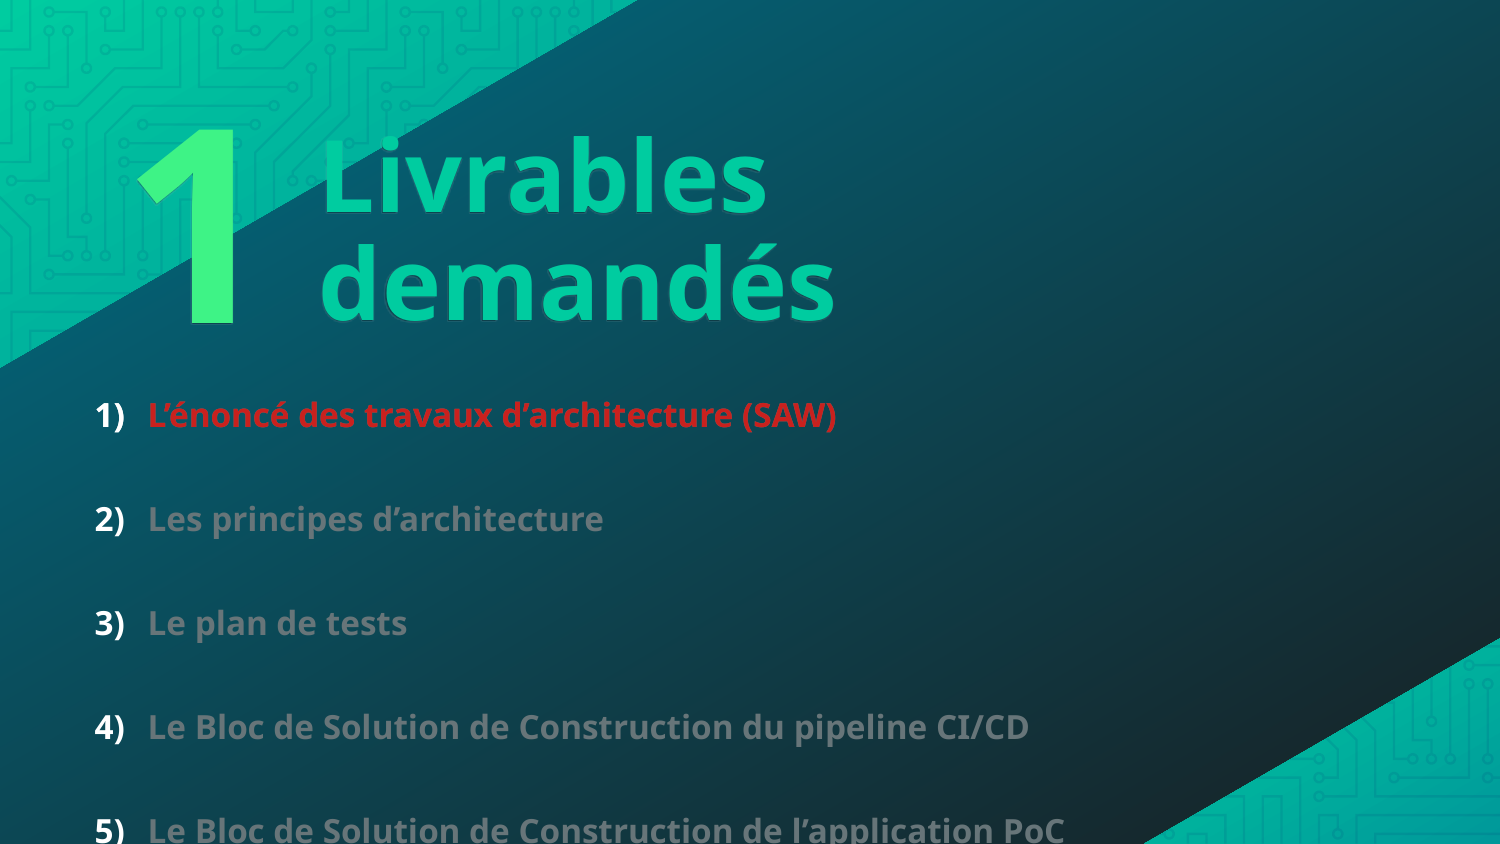

Livrables demandés
1
# L’énoncé des travaux d’architecture (SAW)
Les principes d’architecture
Le plan de tests
Le Bloc de Solution de Construction du pipeline CI/CD
Le Bloc de Solution de Construction de l’application PoC
L’énoncé des travaux d’architecture (SAW)